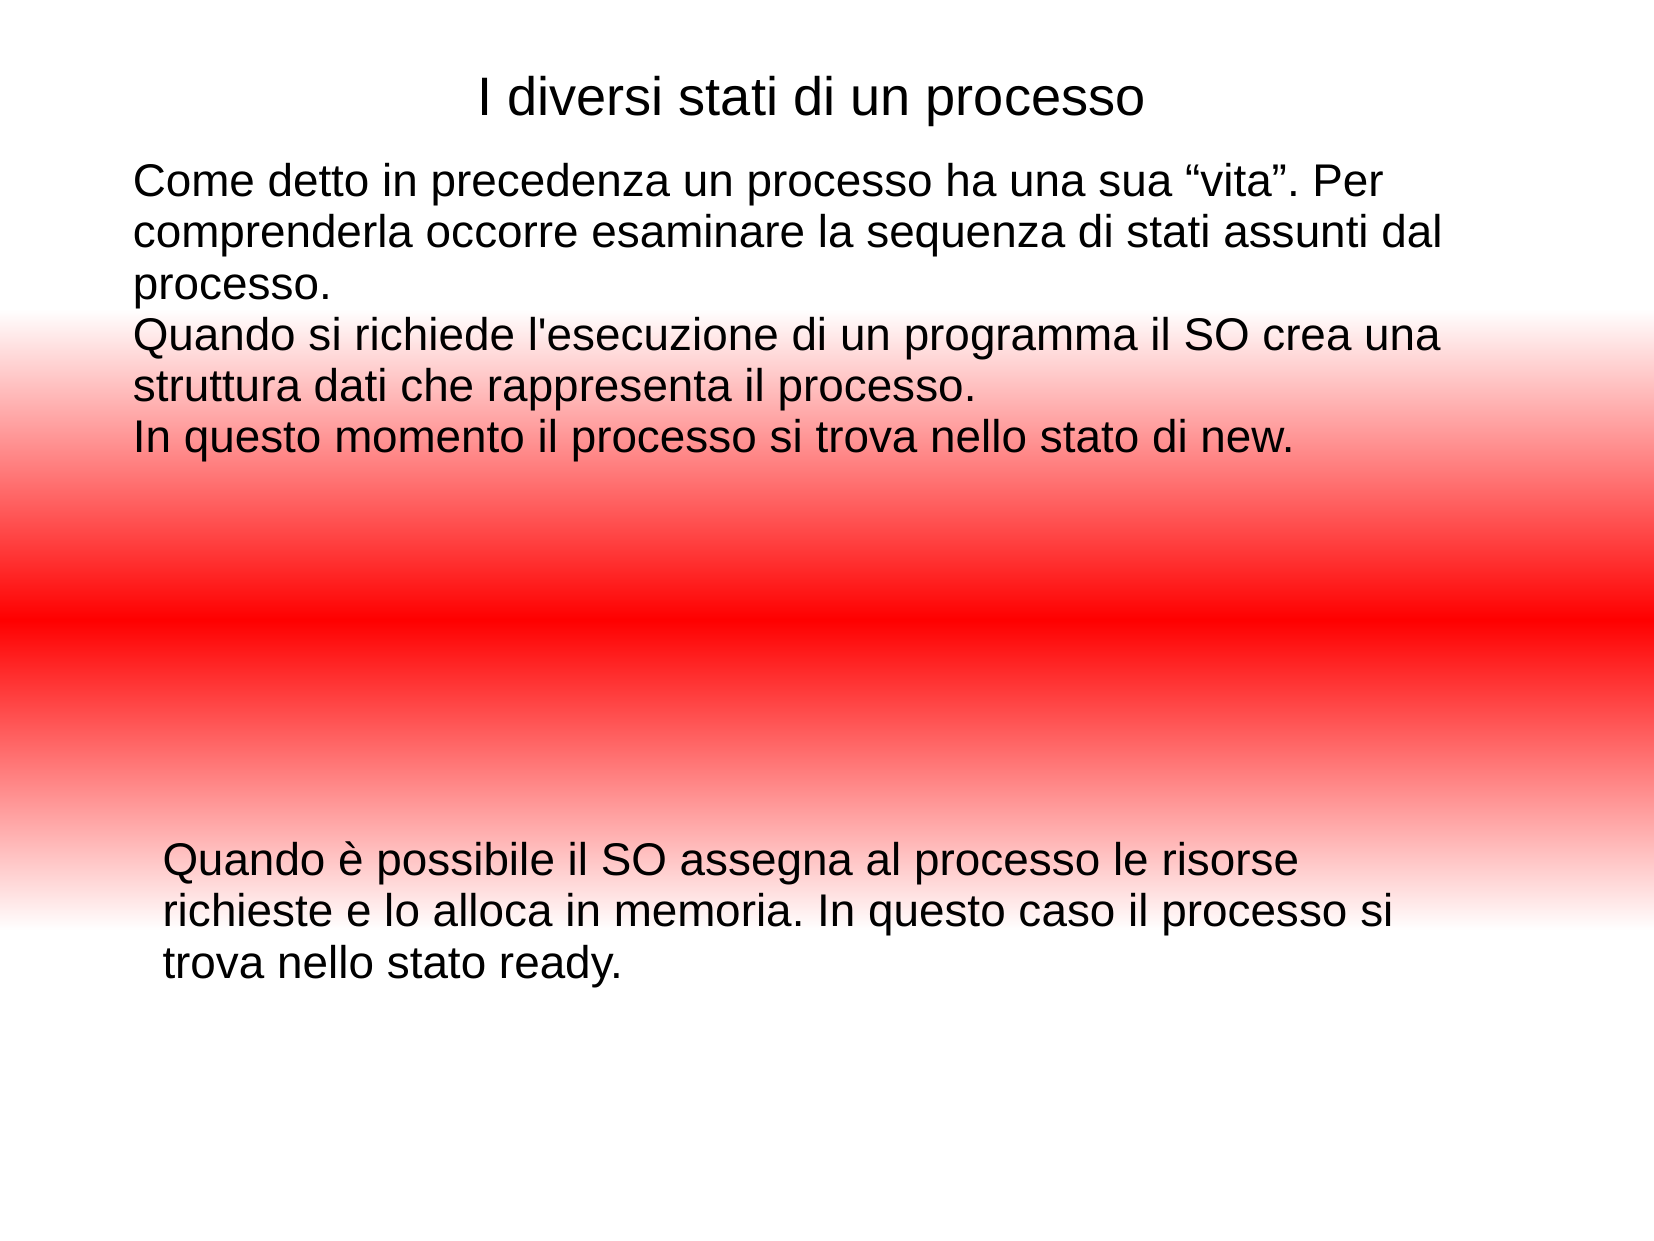

I diversi stati di un processo
Come detto in precedenza un processo ha una sua “vita”. Per comprenderla occorre esaminare la sequenza di stati assunti dal processo.
Quando si richiede l'esecuzione di un programma il SO crea una struttura dati che rappresenta il processo.
In questo momento il processo si trova nello stato di new.
Quando è possibile il SO assegna al processo le risorse richieste e lo alloca in memoria. In questo caso il processo si trova nello stato ready.